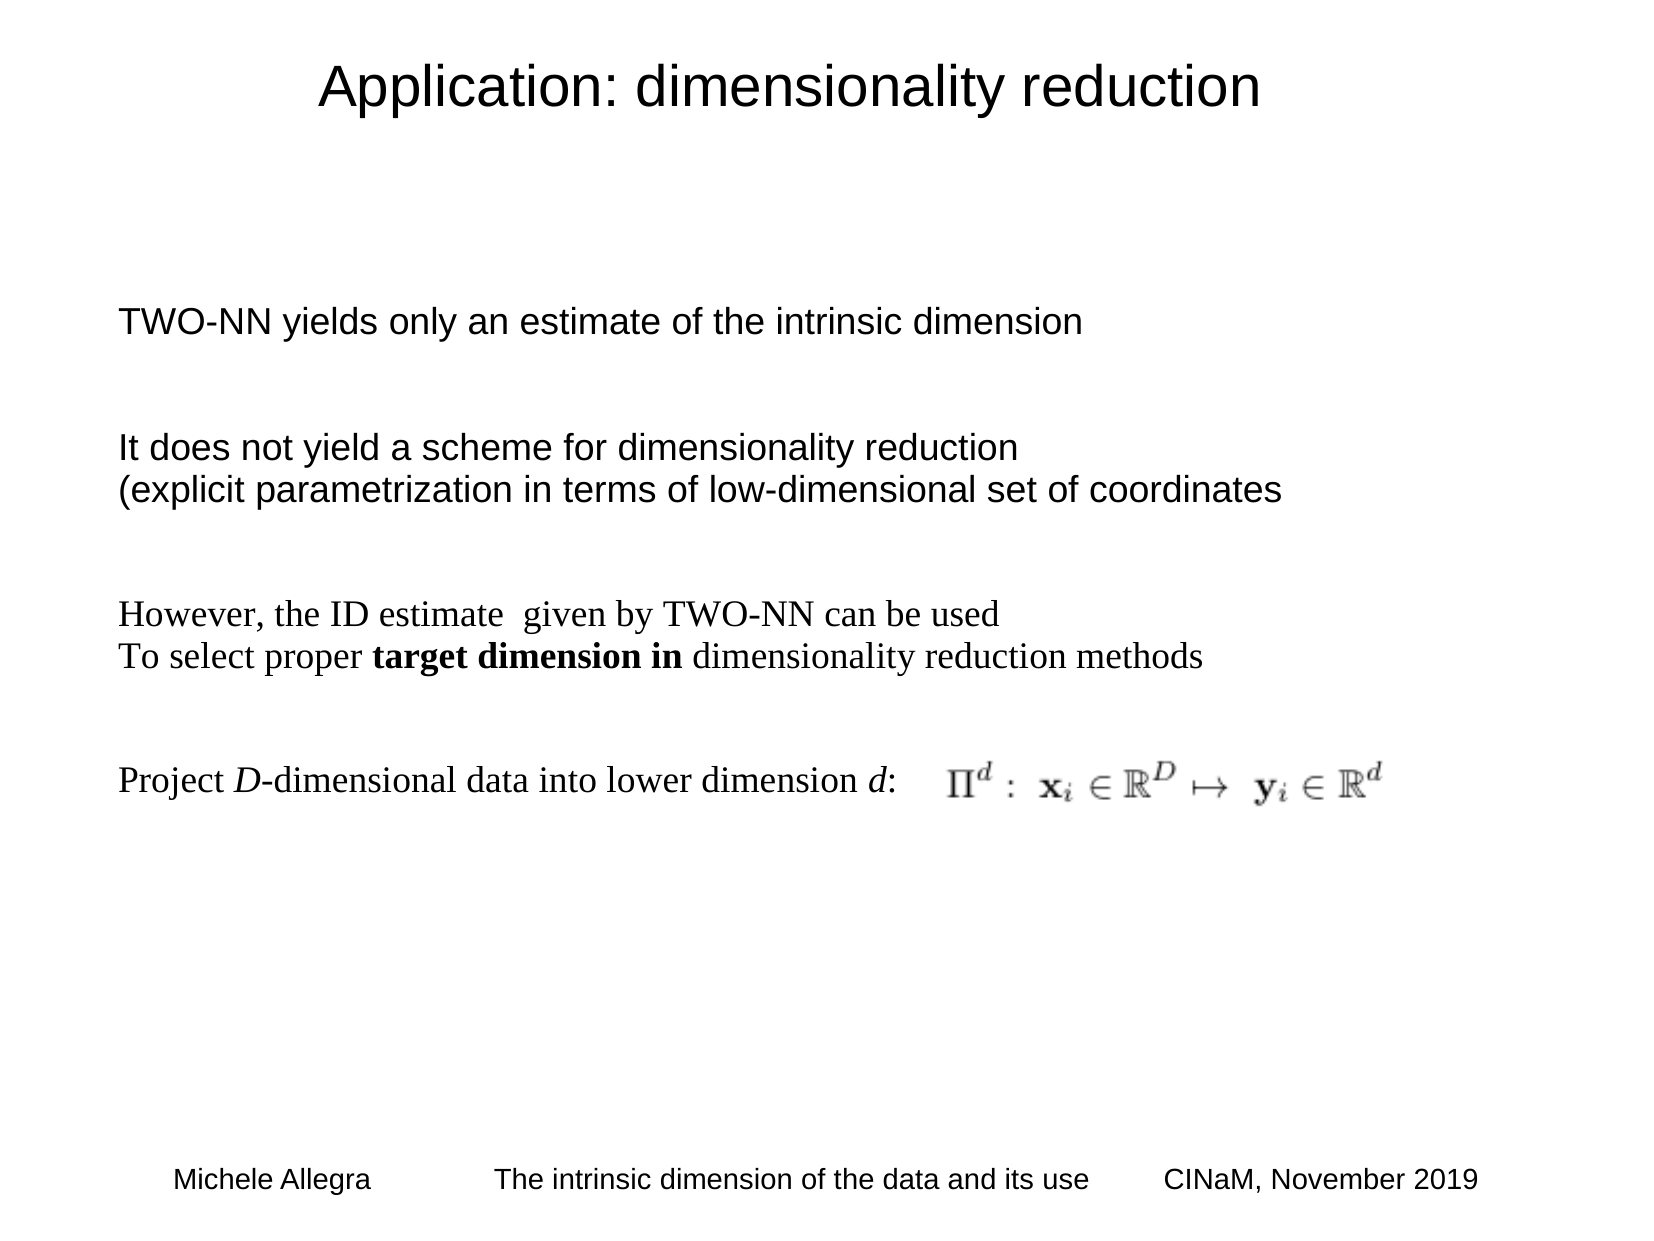

Application: dimensionality reduction
TWO-NN yields only an estimate of the intrinsic dimension
It does not yield a scheme for dimensionality reduction
(explicit parametrization in terms of low-dimensional set of coordinates
However, the ID estimate given by TWO-NN can be used
To select proper target dimension in dimensionality reduction methods
Project D-dimensional data into lower dimension d:
# Michele Allegra The intrinsic dimension of the data and its use CINaM, November 2019